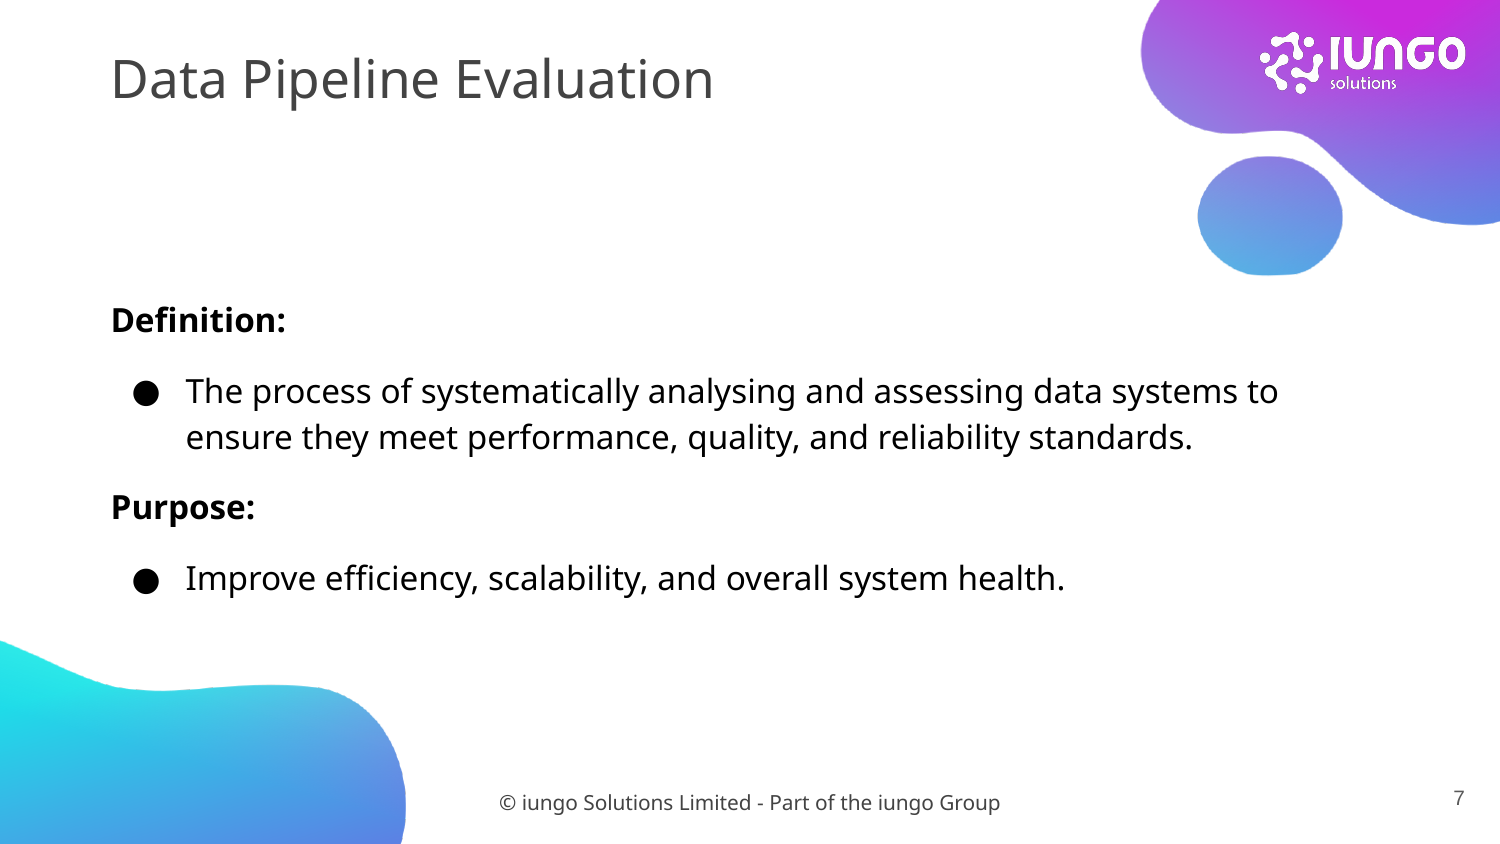

# Data Pipeline Evaluation
Definition:
The process of systematically analysing and assessing data systems to ensure they meet performance, quality, and reliability standards.
Purpose:
Improve efficiency, scalability, and overall system health.